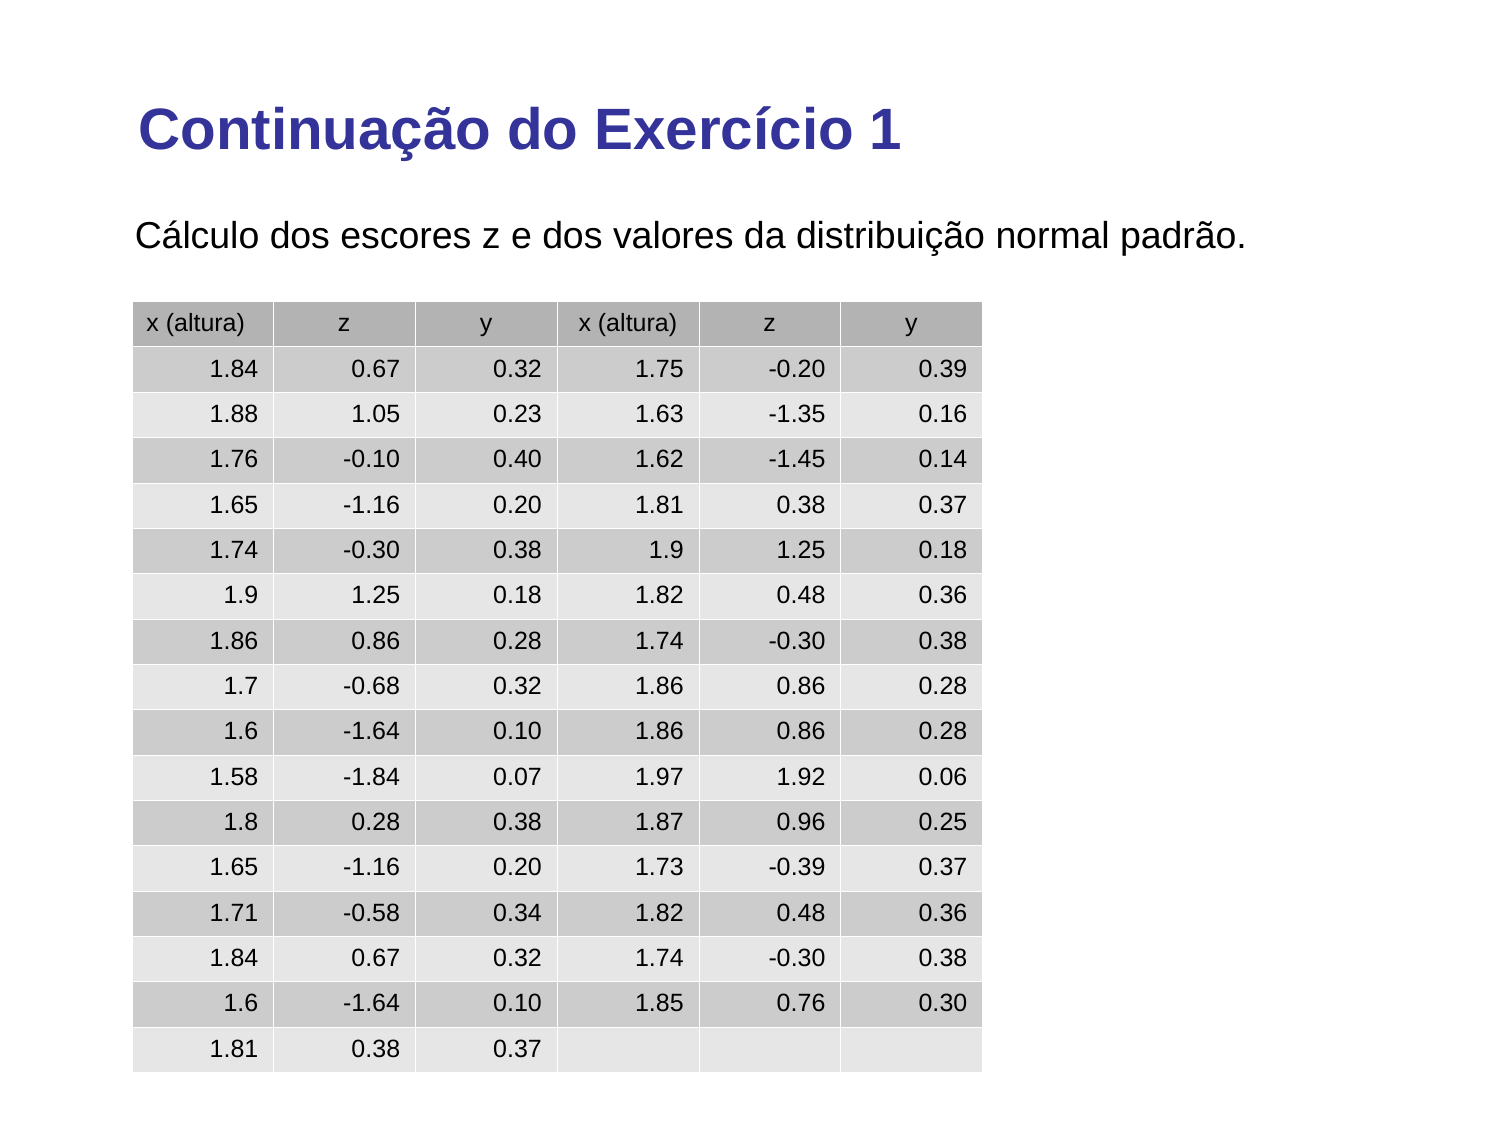

Continuação do Exercício 1
Cálculo dos escores z e dos valores da distribuição normal padrão.
| x (altura) | z | y | x (altura) | z | y |
| --- | --- | --- | --- | --- | --- |
| 1.84 | 0.67 | 0.32 | 1.75 | -0.20 | 0.39 |
| 1.88 | 1.05 | 0.23 | 1.63 | -1.35 | 0.16 |
| 1.76 | -0.10 | 0.40 | 1.62 | -1.45 | 0.14 |
| 1.65 | -1.16 | 0.20 | 1.81 | 0.38 | 0.37 |
| 1.74 | -0.30 | 0.38 | 1.9 | 1.25 | 0.18 |
| 1.9 | 1.25 | 0.18 | 1.82 | 0.48 | 0.36 |
| 1.86 | 0.86 | 0.28 | 1.74 | -0.30 | 0.38 |
| 1.7 | -0.68 | 0.32 | 1.86 | 0.86 | 0.28 |
| 1.6 | -1.64 | 0.10 | 1.86 | 0.86 | 0.28 |
| 1.58 | -1.84 | 0.07 | 1.97 | 1.92 | 0.06 |
| 1.8 | 0.28 | 0.38 | 1.87 | 0.96 | 0.25 |
| 1.65 | -1.16 | 0.20 | 1.73 | -0.39 | 0.37 |
| 1.71 | -0.58 | 0.34 | 1.82 | 0.48 | 0.36 |
| 1.84 | 0.67 | 0.32 | 1.74 | -0.30 | 0.38 |
| 1.6 | -1.64 | 0.10 | 1.85 | 0.76 | 0.30 |
| 1.81 | 0.38 | 0.37 | | | |